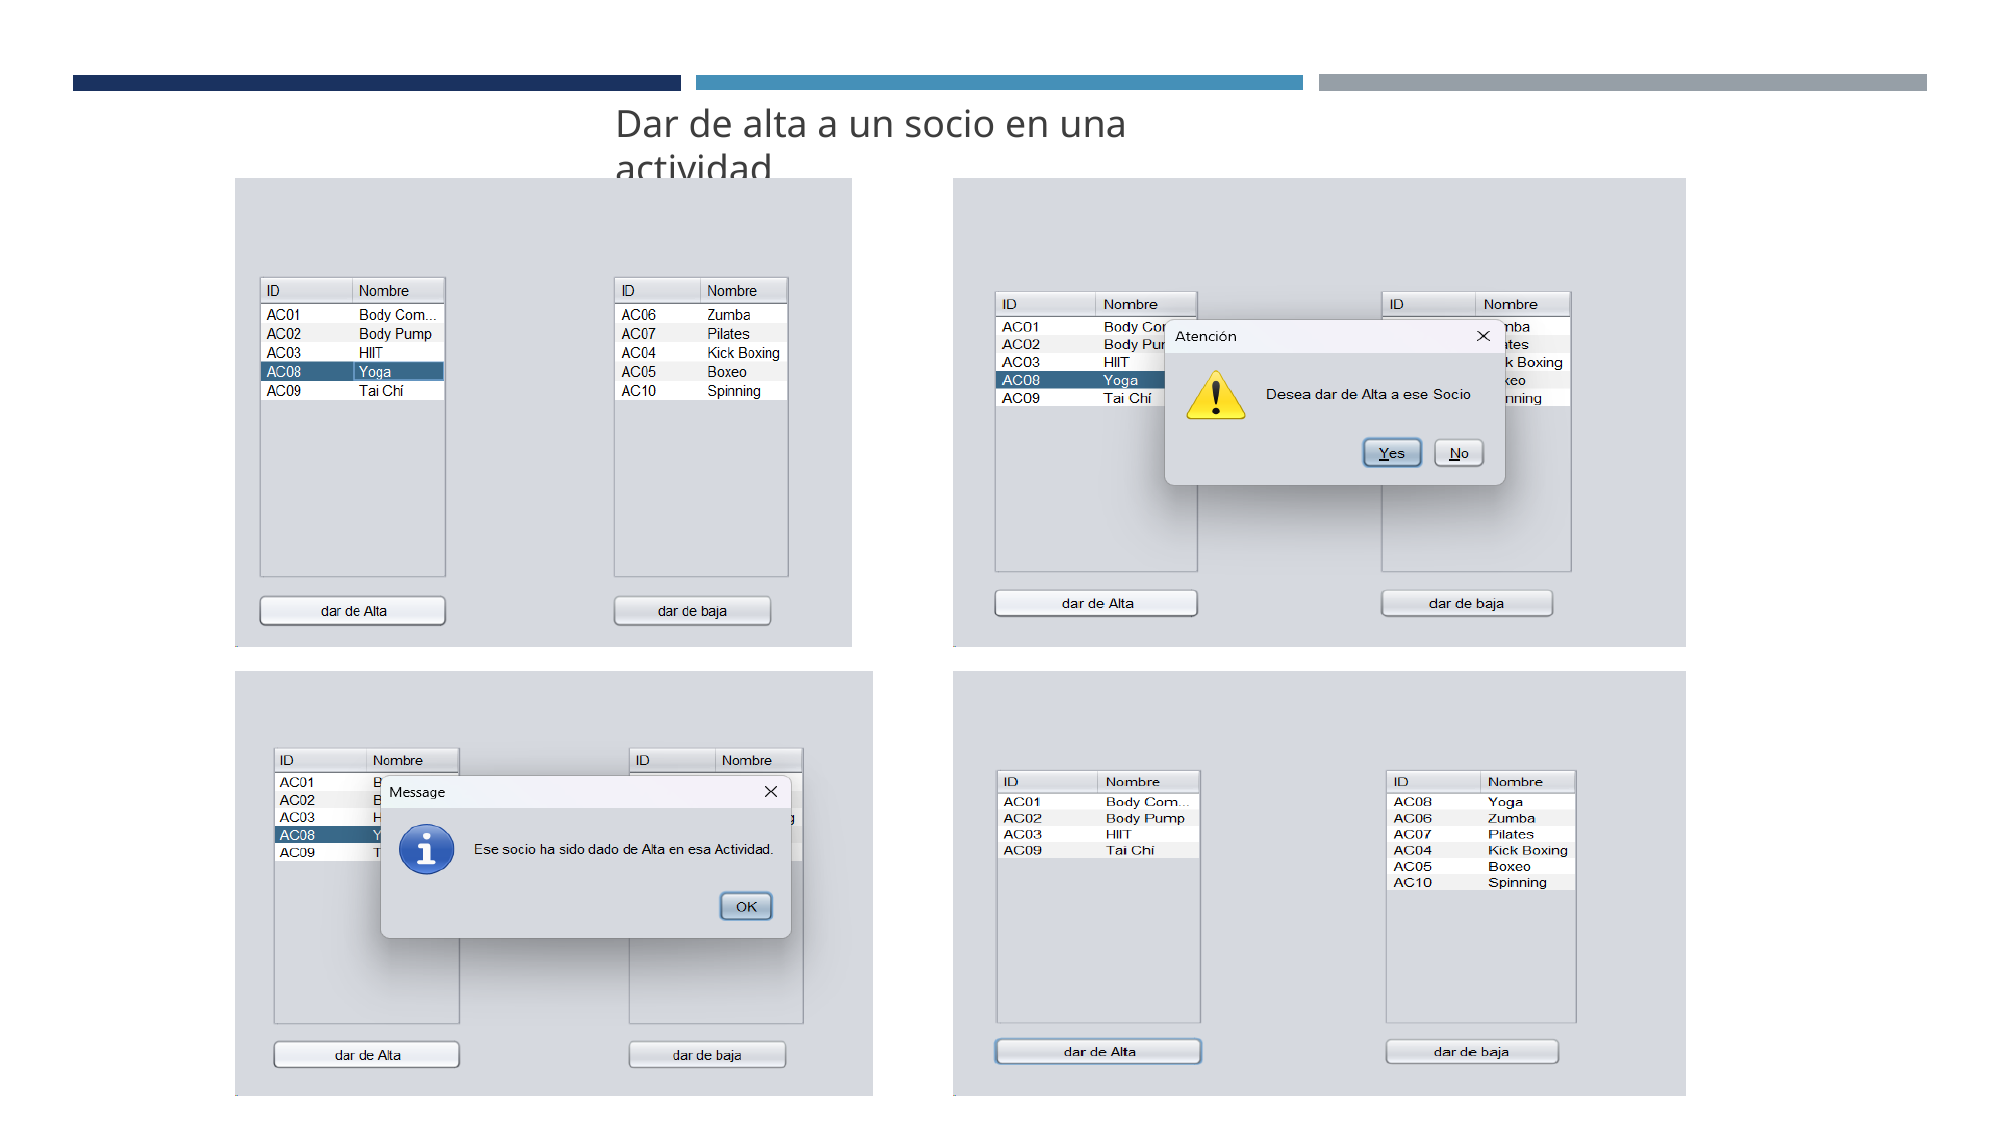

# Dar de alta a un socio en una actividad